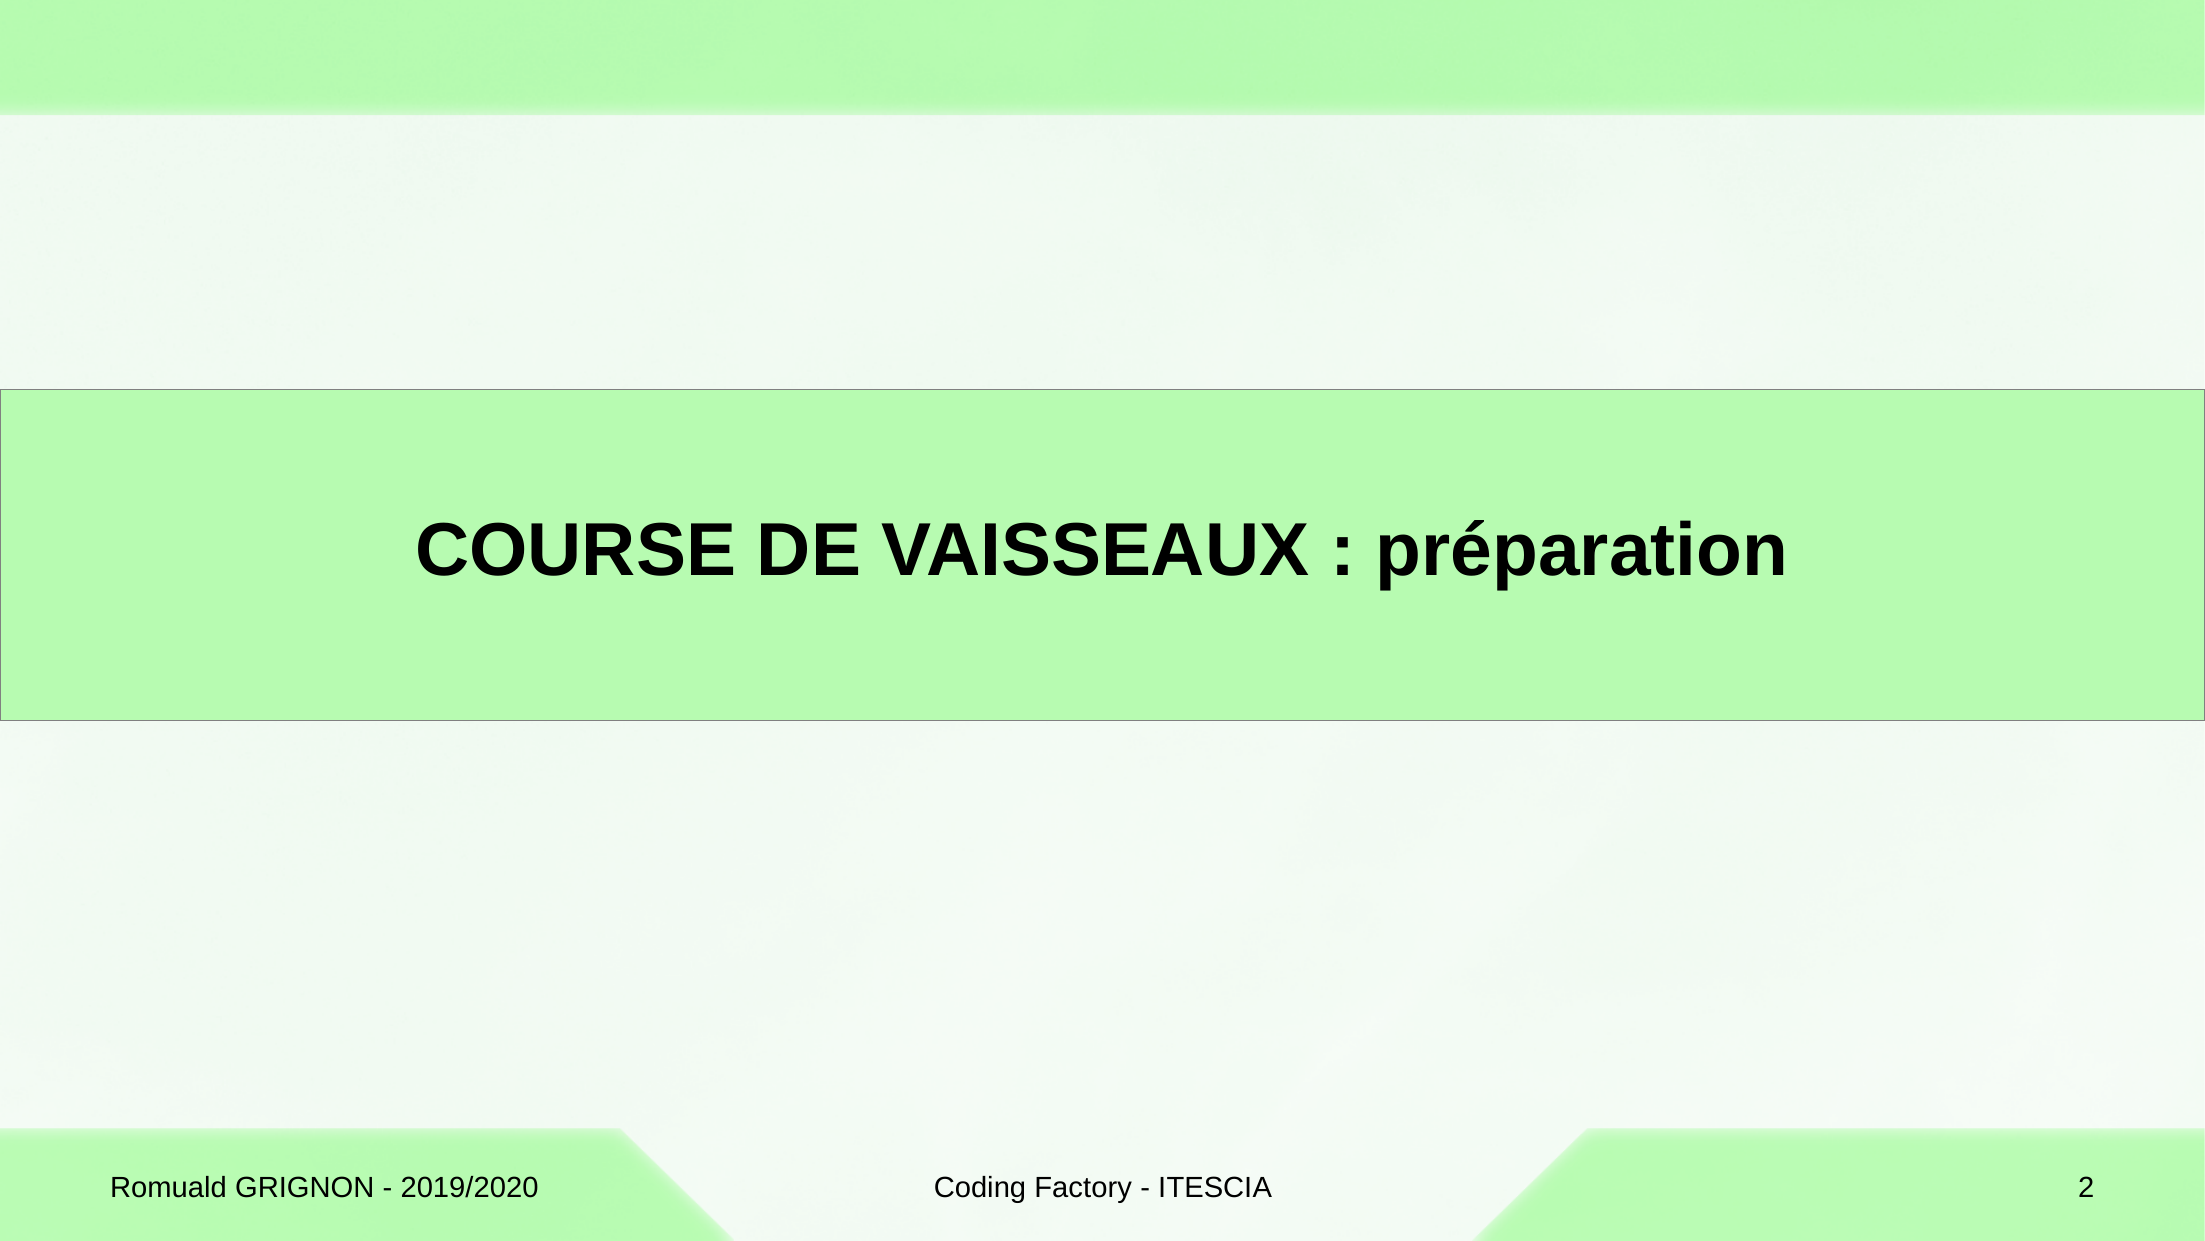

# COURSE DE VAISSEAUX : préparation
Romuald GRIGNON - 2019/2020
Coding Factory - ITESCIA
2